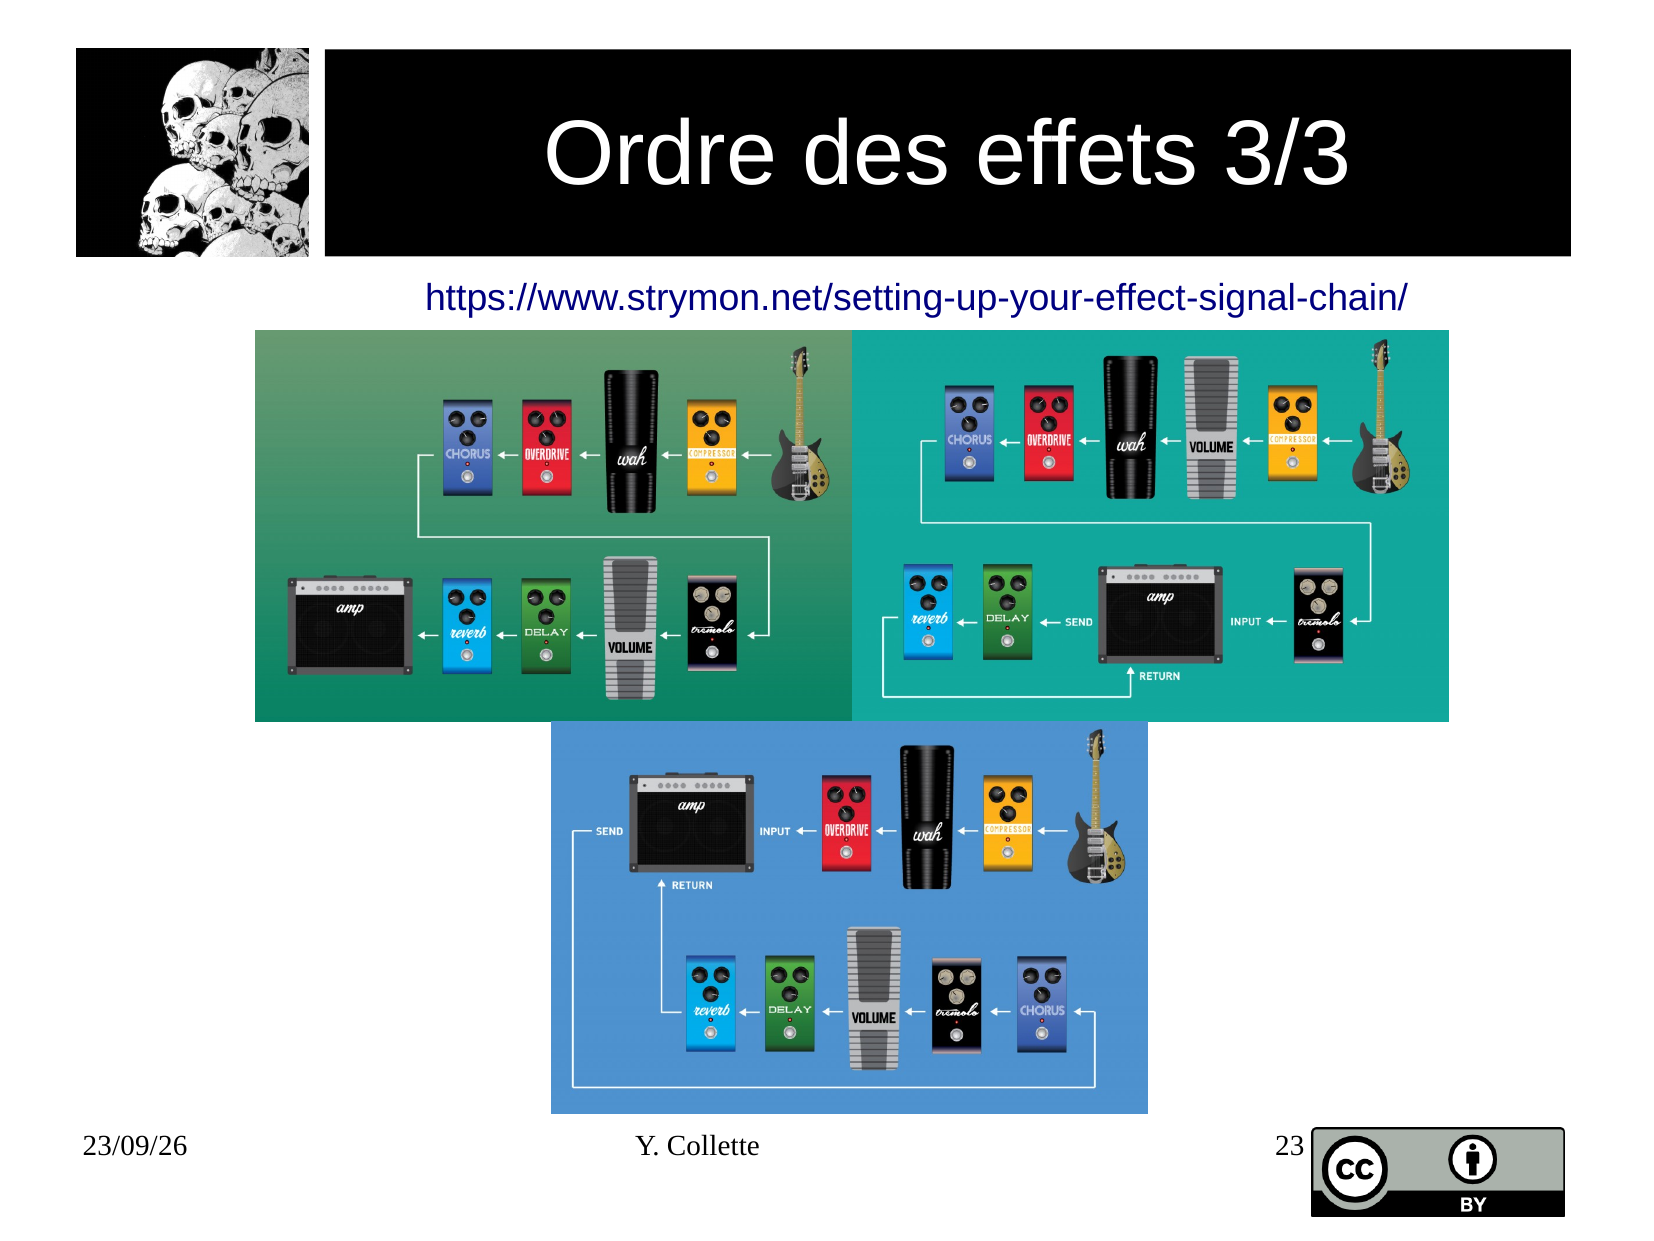

# Ordre des effets 3/3
https://www.strymon.net/setting-up-your-effect-signal-chain/
Y. Collette
23